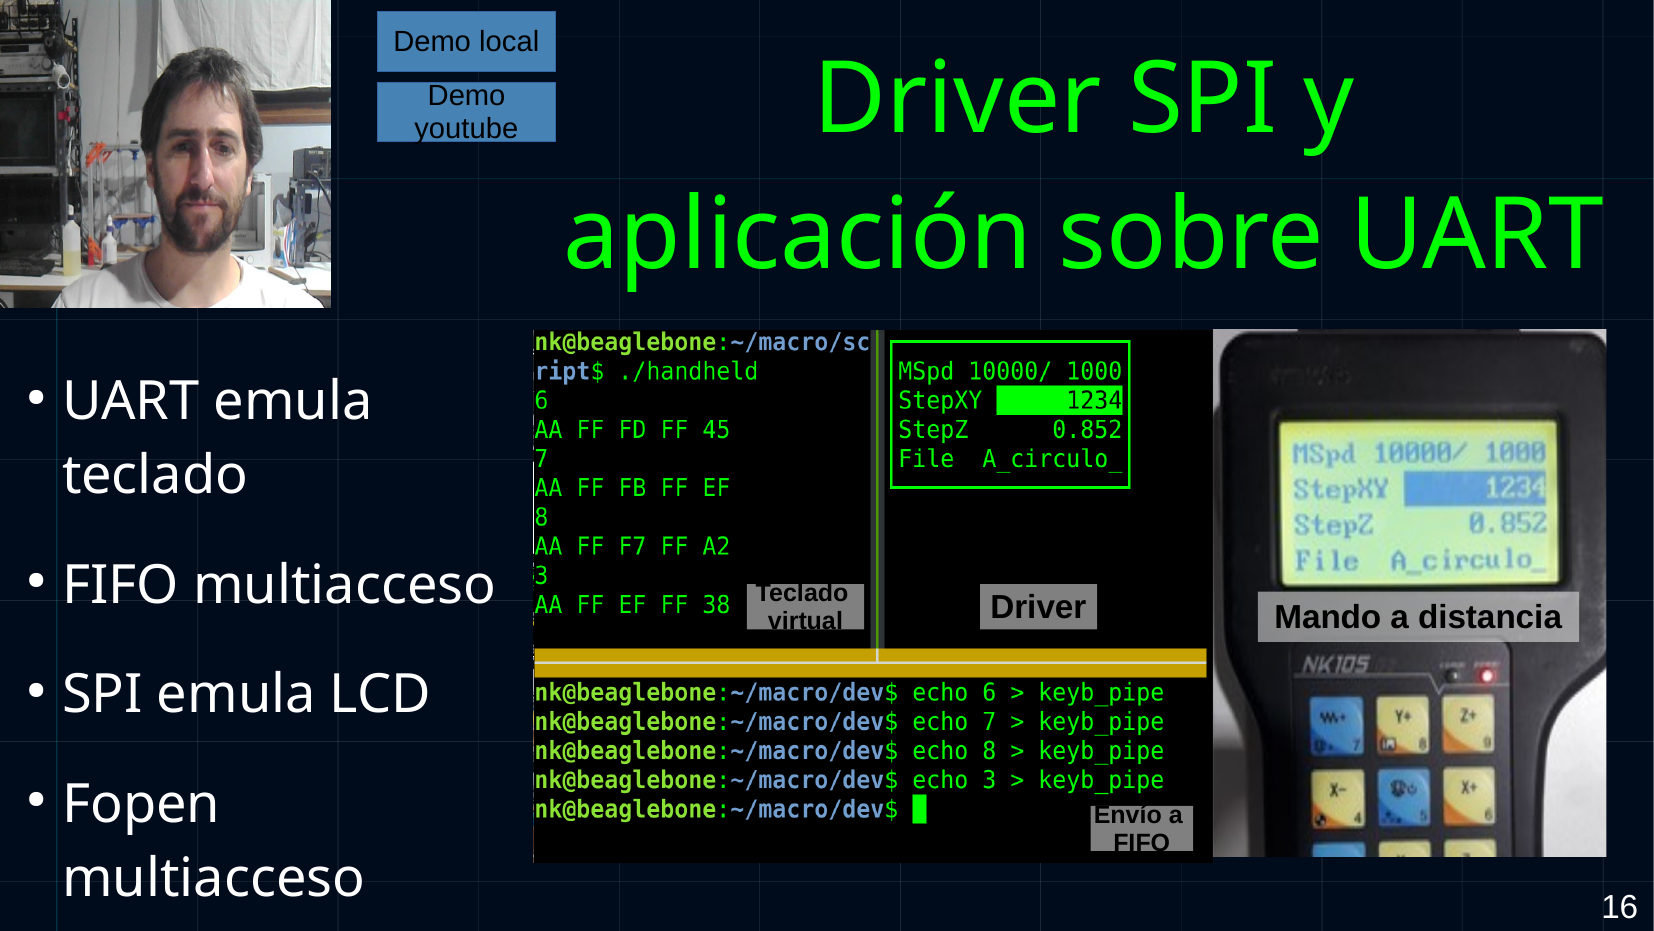

Demo local
Driver SPI y
aplicación sobre UART
Demo youtube
Teclado
virtual
Driver
Mando a distancia
Envío a
FIFO
UART emula teclado
FIFO multiacceso
SPI emula LCD
Fopen multiacceso